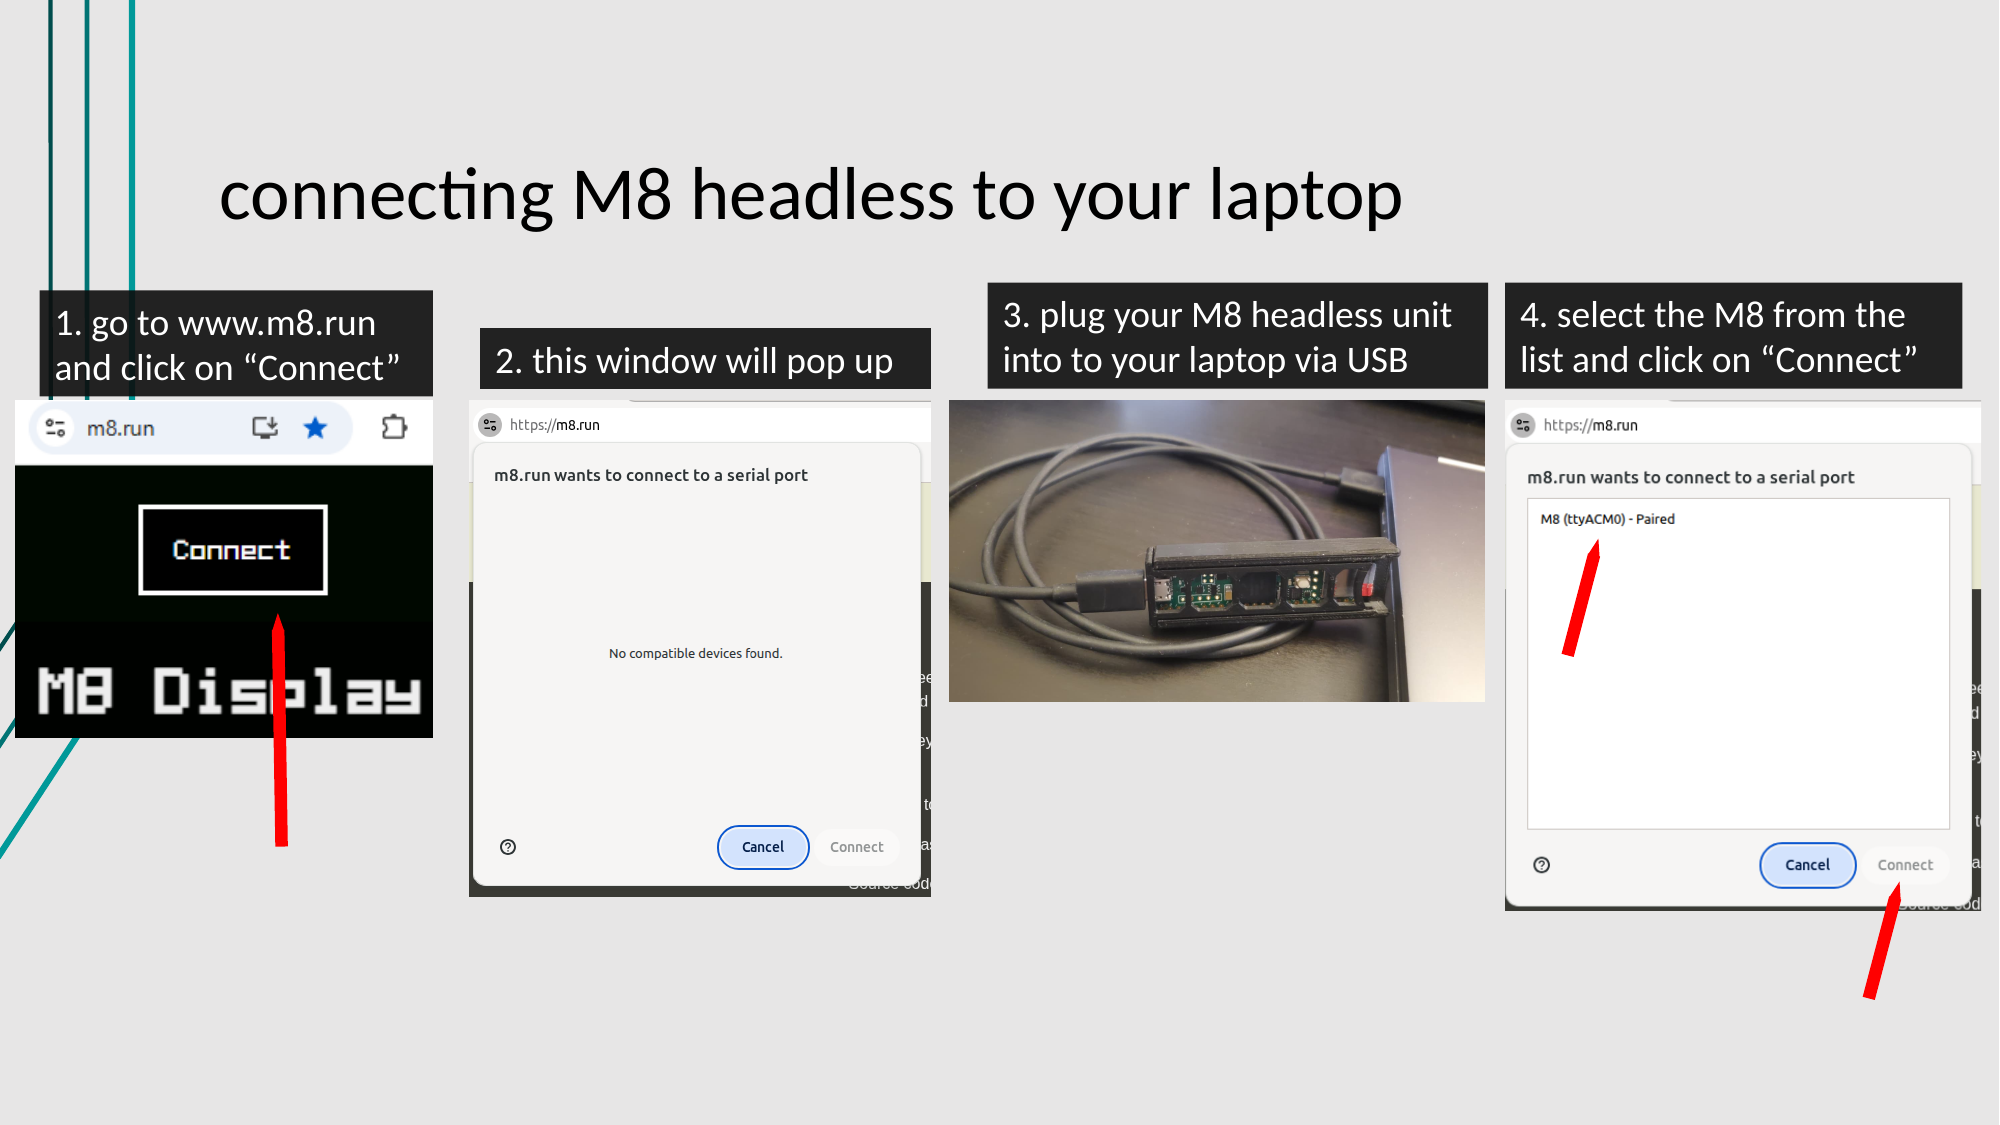

# connecting M8 headless to your laptop
3. plug your M8 headless unit into to your laptop via USB
4. select the M8 from the list and click on “Connect”
1. go to www.m8.run and click on “Connect”
2. this window will pop up